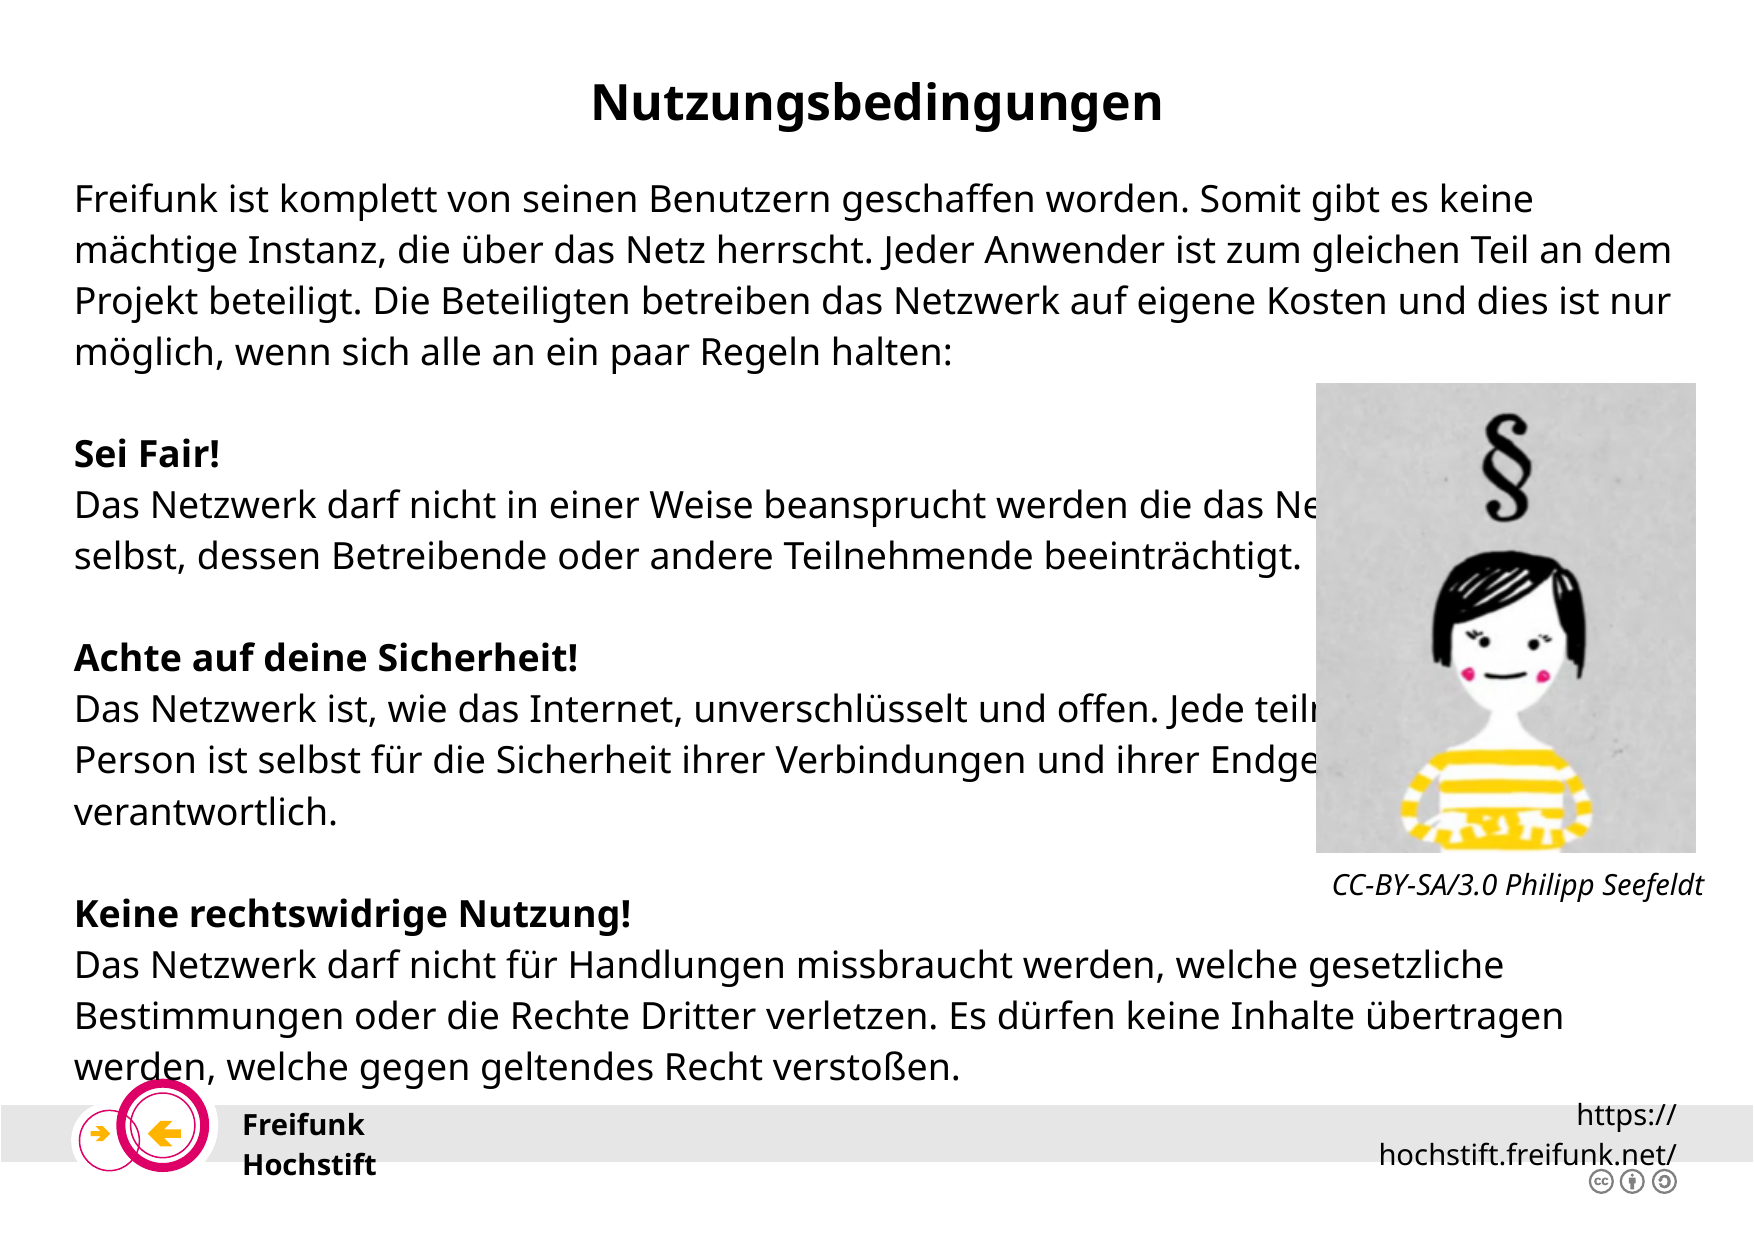

Nutzungsbedingungen
Freifunk ist komplett von seinen Benutzern geschaffen worden. Somit gibt es keine mächtige Instanz, die über das Netz herrscht. Jeder Anwender ist zum gleichen Teil an dem Projekt beteiligt. Die Beteiligten betreiben das Netzwerk auf eigene Kosten und dies ist nur möglich, wenn sich alle an ein paar Regeln halten:
Sei Fair!
Das Netzwerk darf nicht in einer Weise beansprucht werden die das Netzwerk
selbst, dessen Betreibende oder andere Teilnehmende beeinträchtigt.
Achte auf deine Sicherheit!
Das Netzwerk ist, wie das Internet, unverschlüsselt und offen. Jede teilnehmende
Person ist selbst für die Sicherheit ihrer Verbindungen und ihrer Endgeräte
verantwortlich.
Keine rechtswidrige Nutzung!
Das Netzwerk darf nicht für Handlungen missbraucht werden, welche gesetzliche Bestimmungen oder die Rechte Dritter verletzen. Es dürfen keine Inhalte übertragen werden, welche gegen geltendes Recht verstoßen.
CC-BY-SA/3.0 Philipp Seefeldt
Freifunk Hochstift
https://hochstift.freifunk.net/